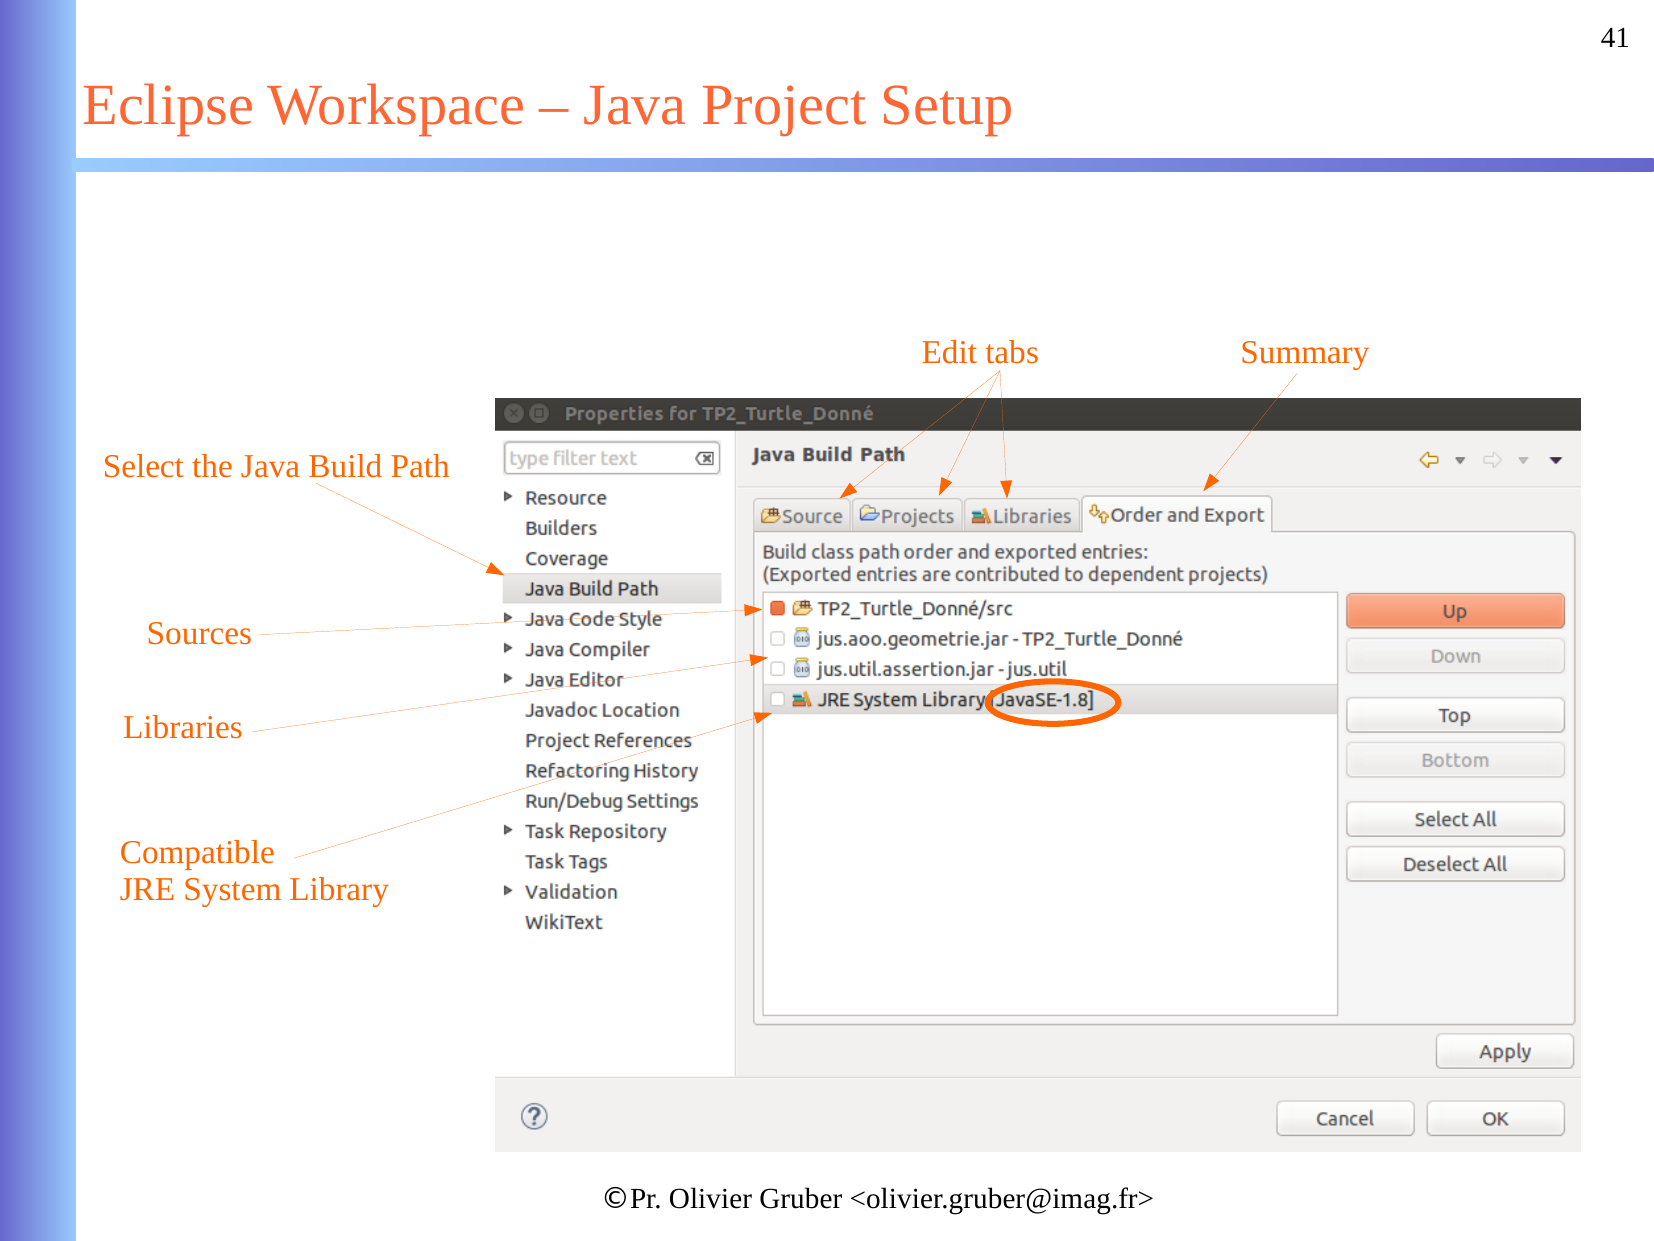

41
# Eclipse Workspace – Java Project Setup
Edit tabs
Summary
Select the Java Build Path
Sources
Libraries
Compatible
JRE System Library